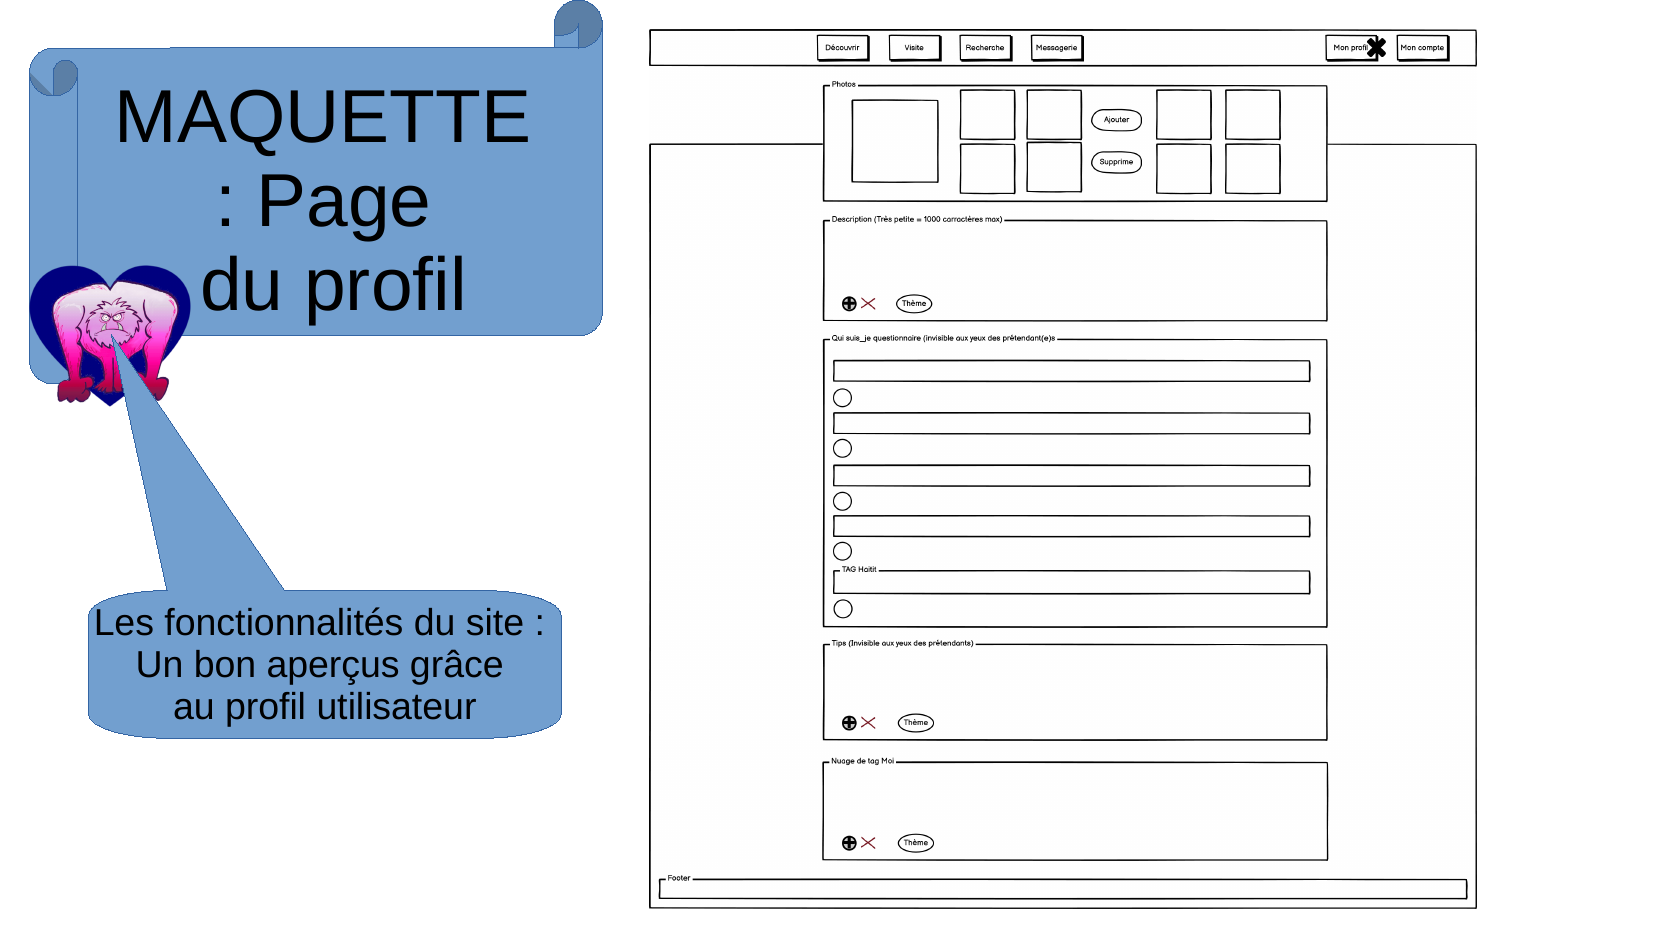

# MAQUETTE  : Page du profil
Les fonctionnalités du site :
Un bon aperçus grâce
au profil utilisateur